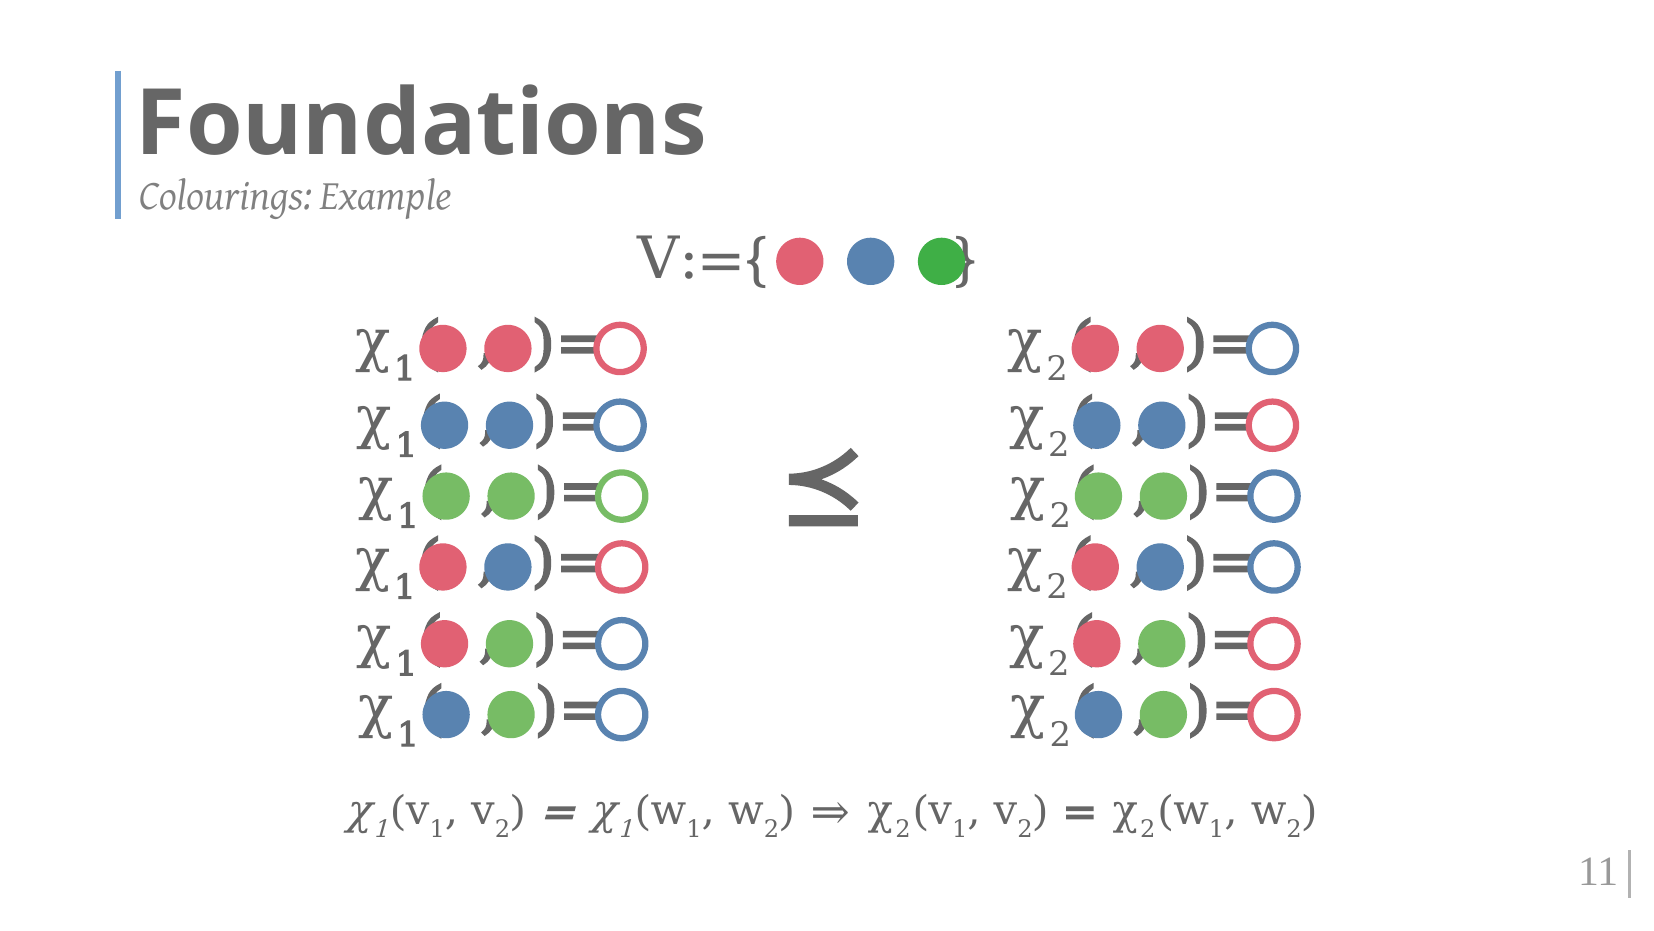

# Foundations
Colourings: Example
V:={ }
χ1( , )=
χ2( , )=
χ1( , )=
χ2( , )=
⪯
χ1( , )=
χ2( , )=
χ1( , )=
χ2( , )=
χ1( , )=
χ2( , )=
χ1( , )=
χ2( , )=
χ1(v1, v2) = χ1(w1, w2) ⇒ χ2(v1, v2) = χ2(w1, w2)
11